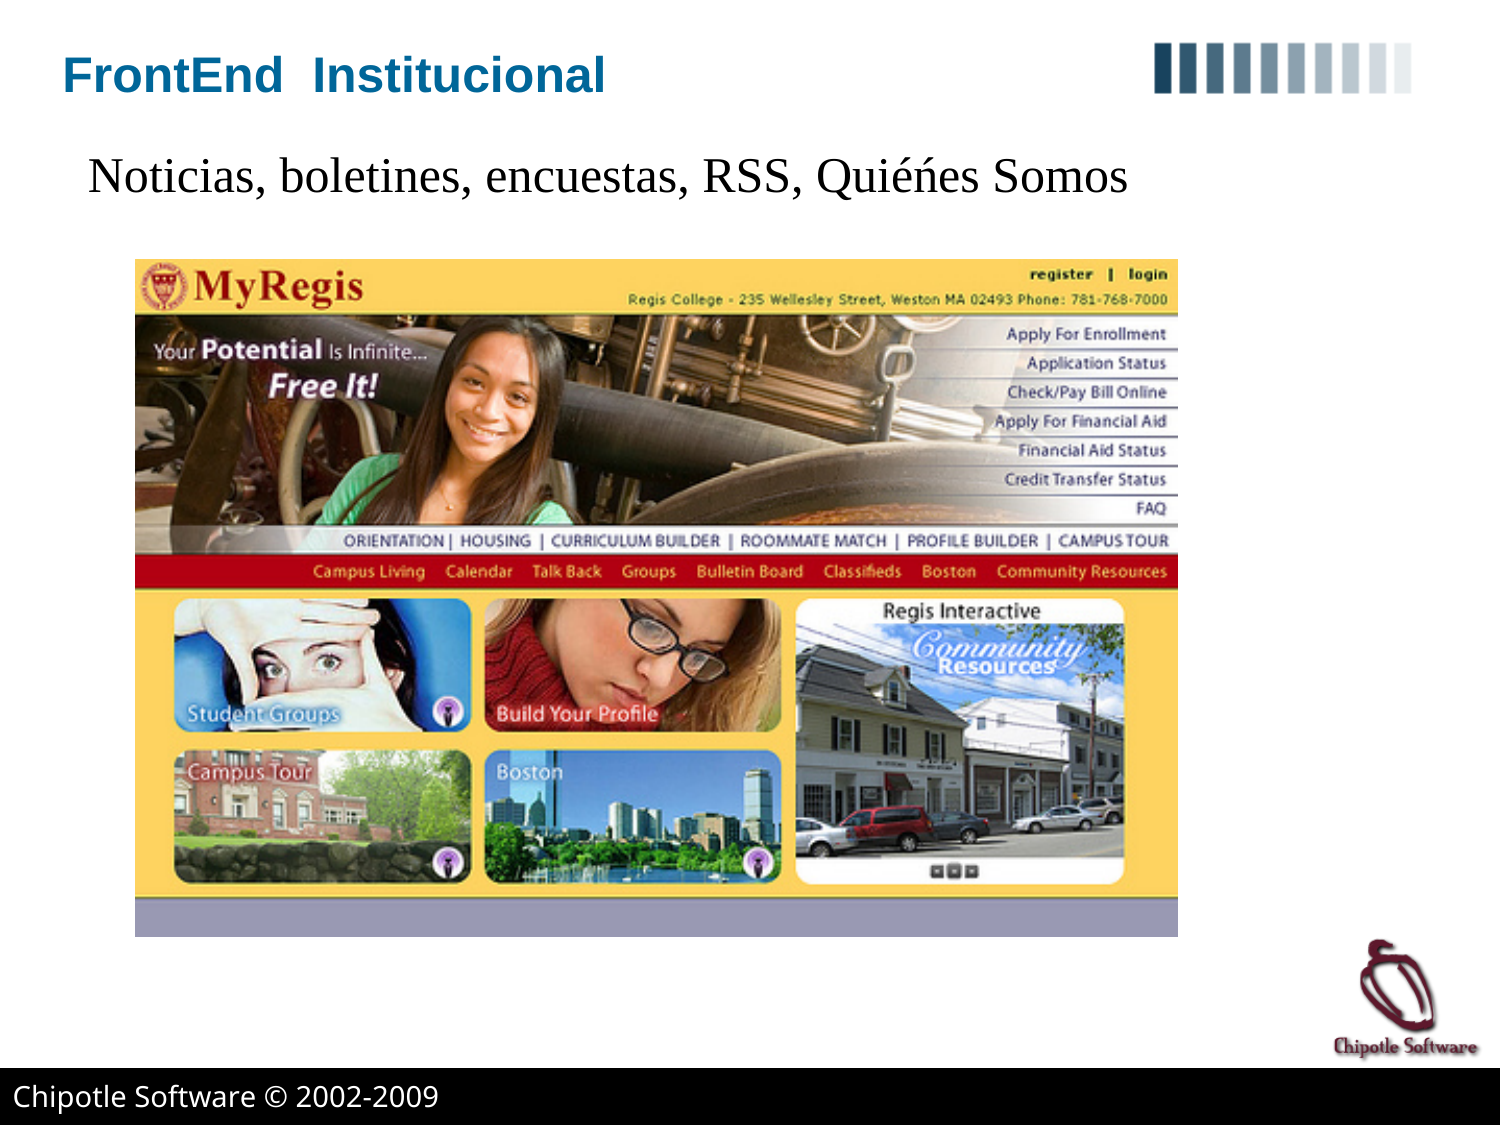

# FrontEnd Institucional
Noticias, boletines, encuestas, RSS, Quiéńes Somos